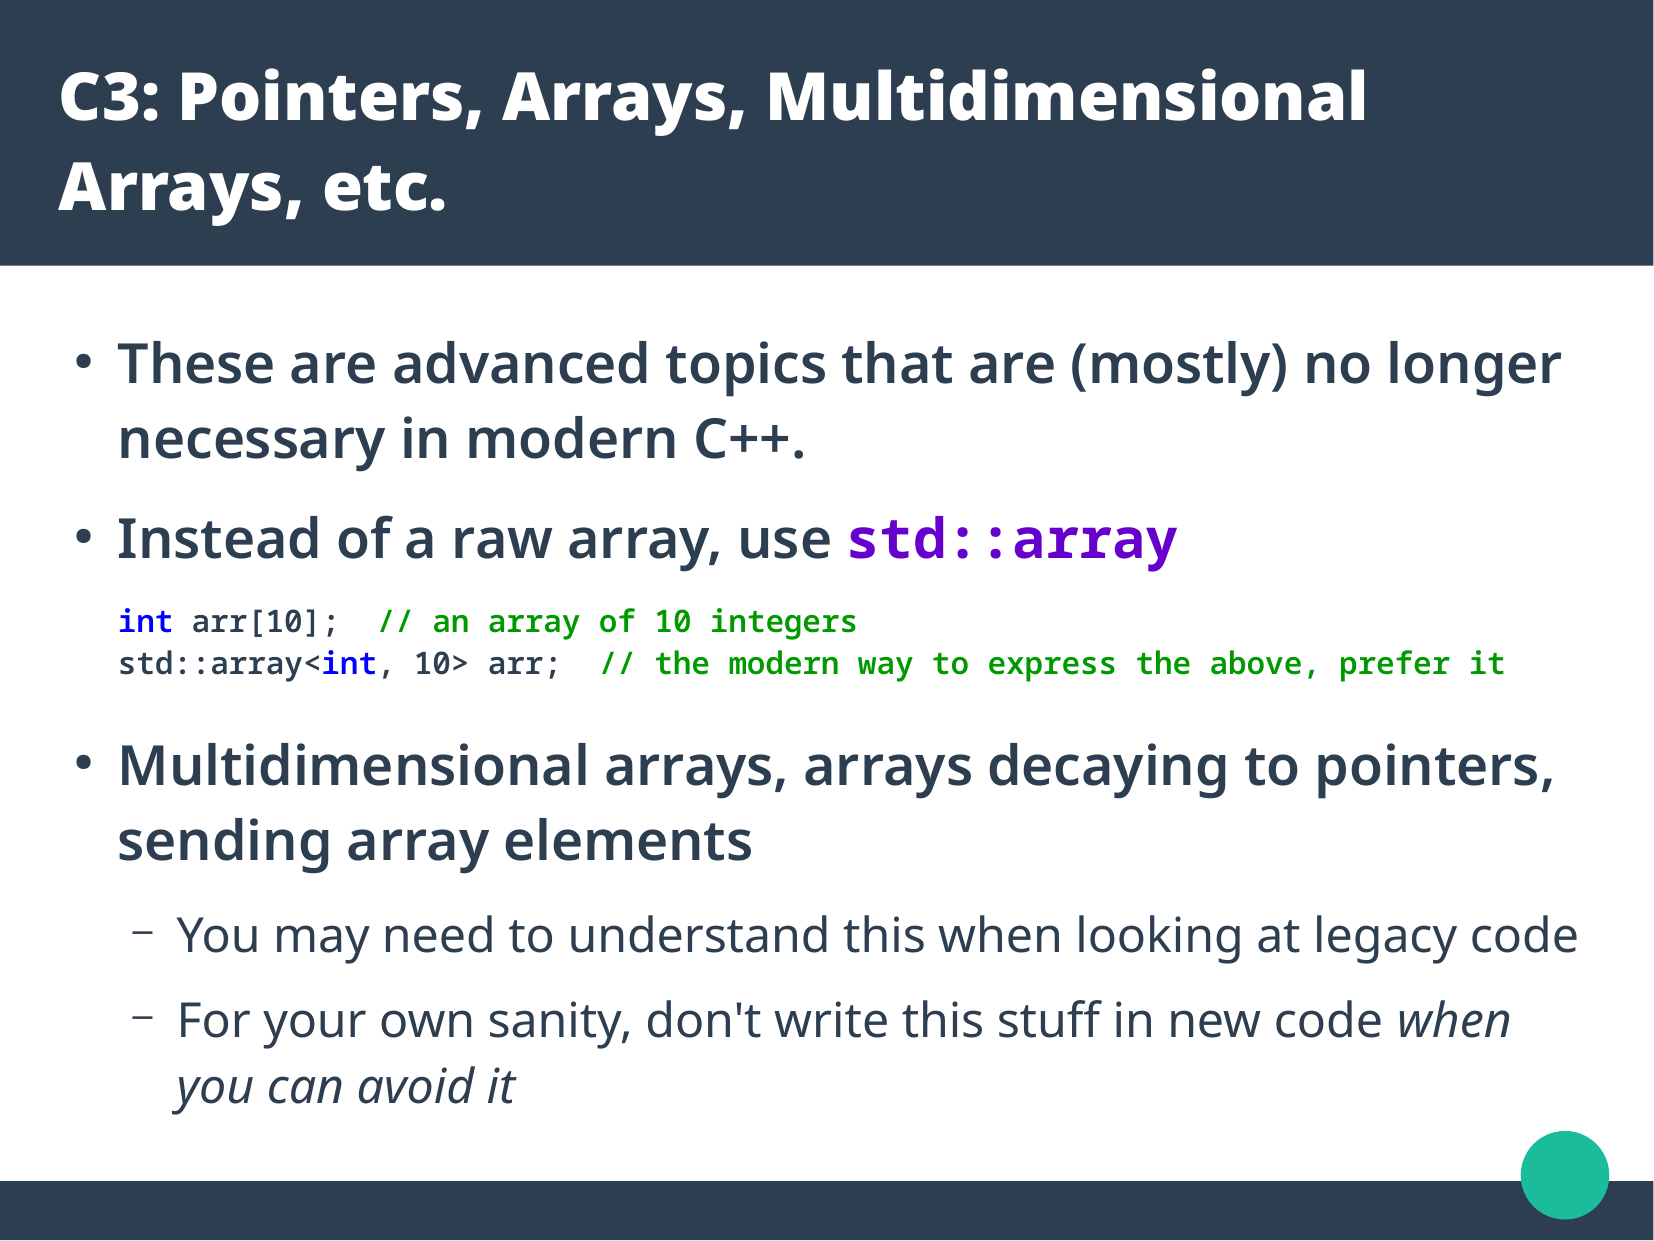

# C3: Pointers, Arrays, Multidimensional Arrays, etc.
These are advanced topics that are (mostly) no longer necessary in modern C++.
Instead of a raw array, use std::array
int arr[10]; // an array of 10 integers
std::array<int, 10> arr; // the modern way to express the above, prefer it
Multidimensional arrays, arrays decaying to pointers, sending array elements
You may need to understand this when looking at legacy code
For your own sanity, don't write this stuff in new code when you can avoid it